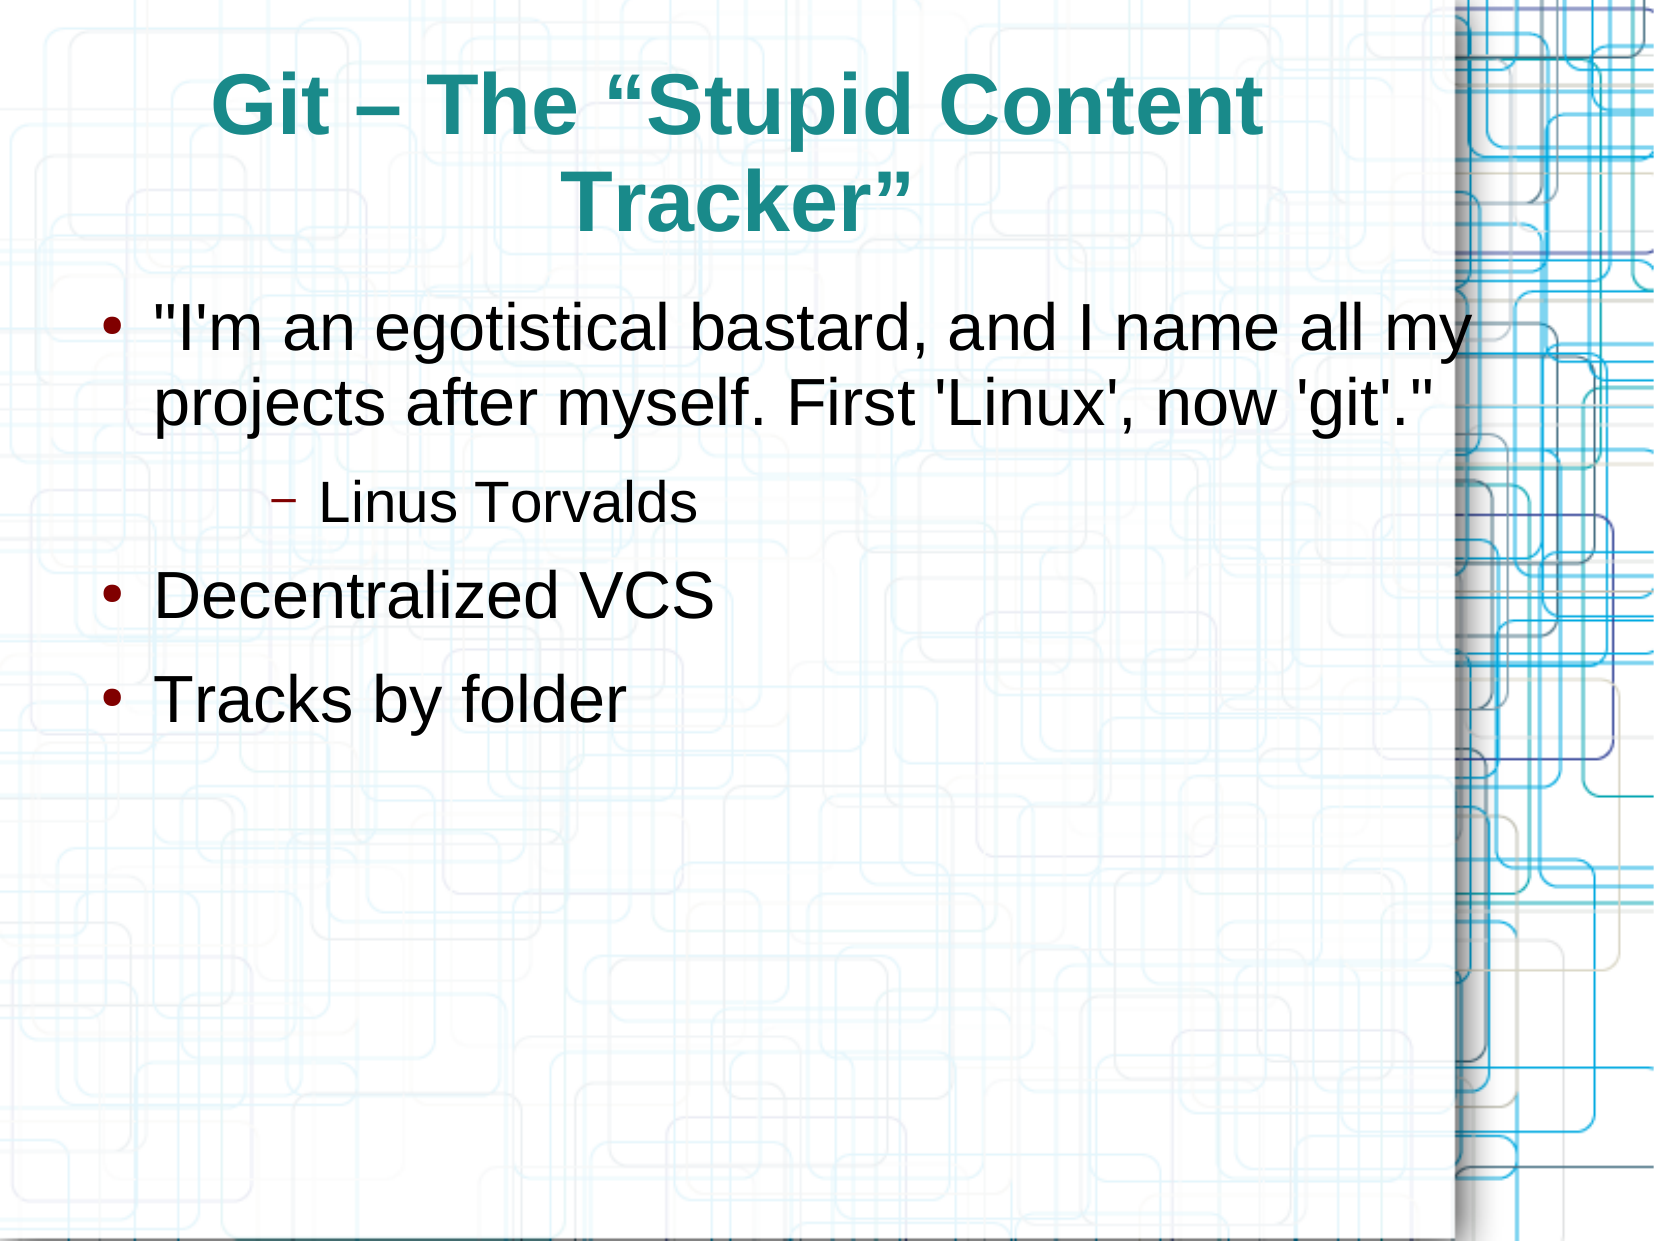

# Git – The “Stupid Content Tracker”
"I'm an egotistical bastard, and I name all my projects after myself. First 'Linux', now 'git'."
Linus Torvalds
Decentralized VCS
Tracks by folder